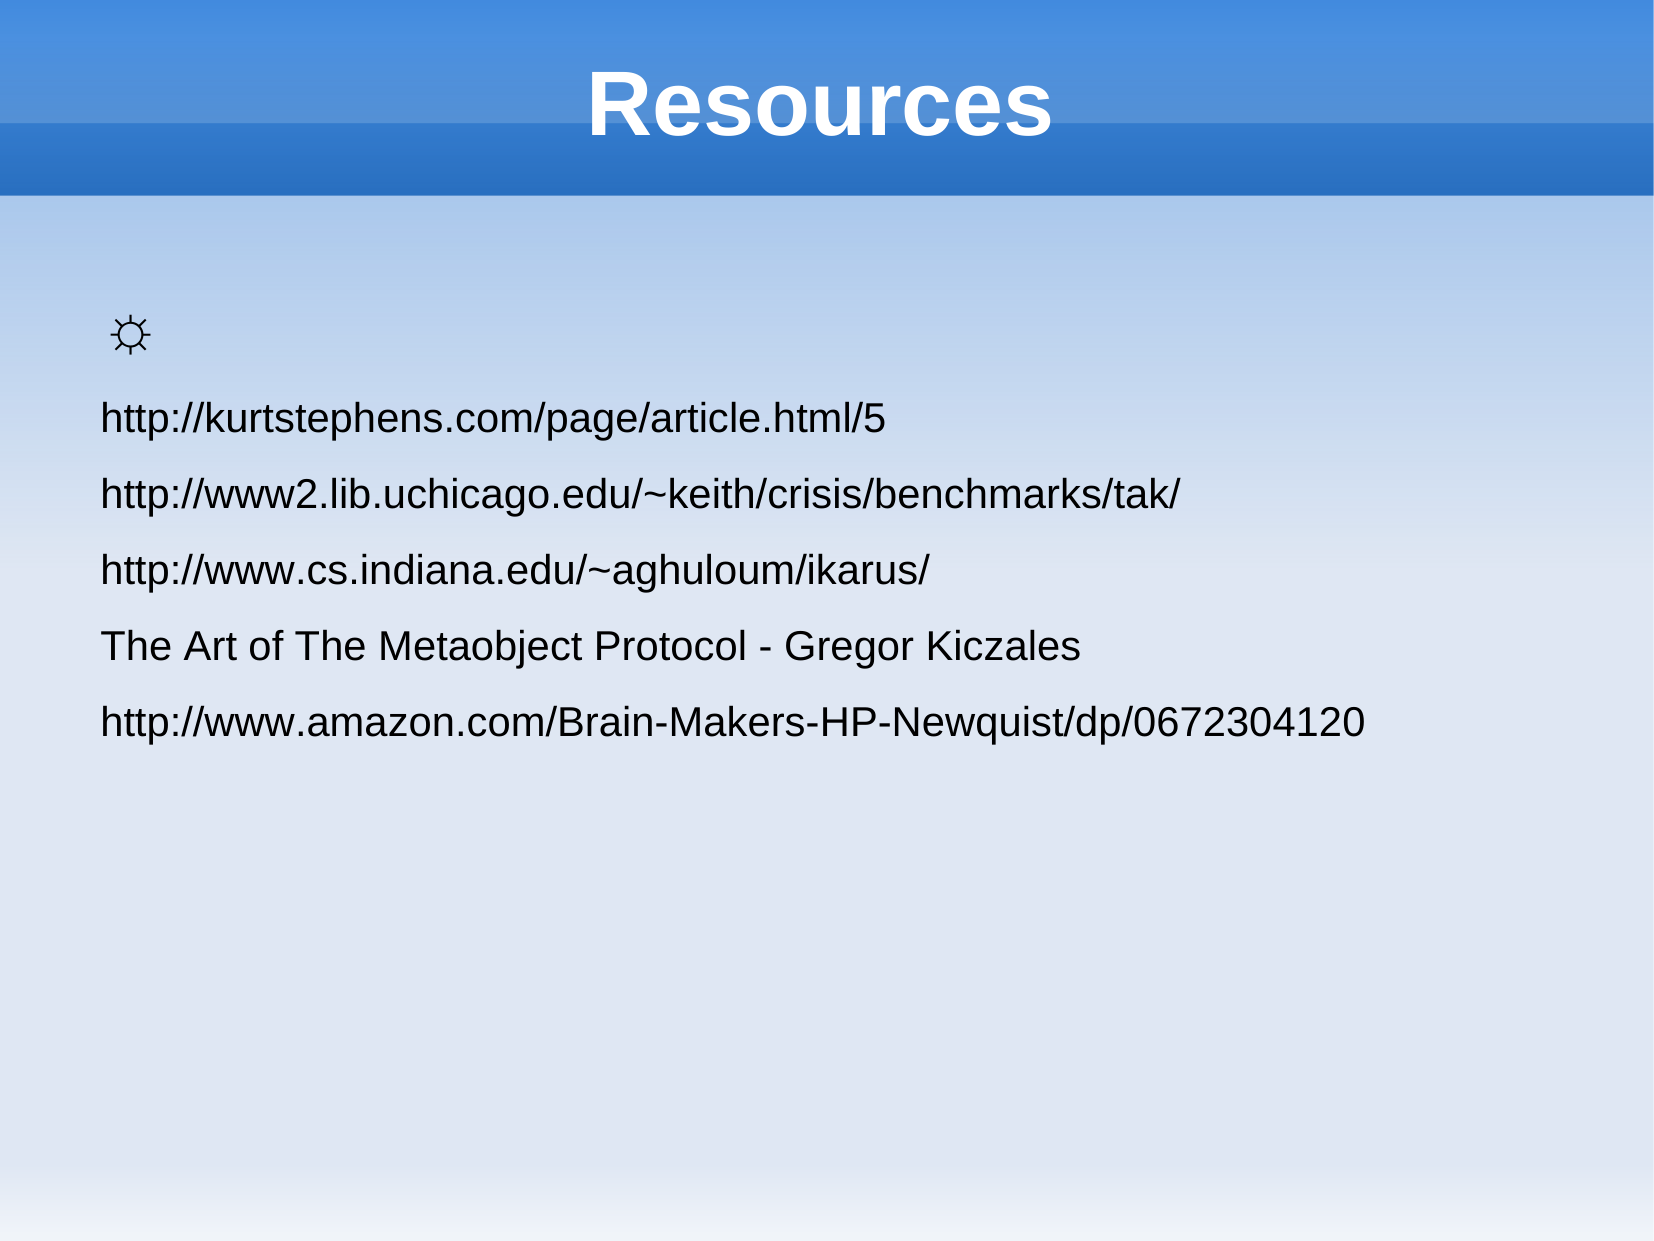

# Resources
☼
http://kurtstephens.com/page/article.html/5
http://www2.lib.uchicago.edu/~keith/crisis/benchmarks/tak/
http://www.cs.indiana.edu/~aghuloum/ikarus/
The Art of The Metaobject Protocol - Gregor Kiczales
http://www.amazon.com/Brain-Makers-HP-Newquist/dp/0672304120